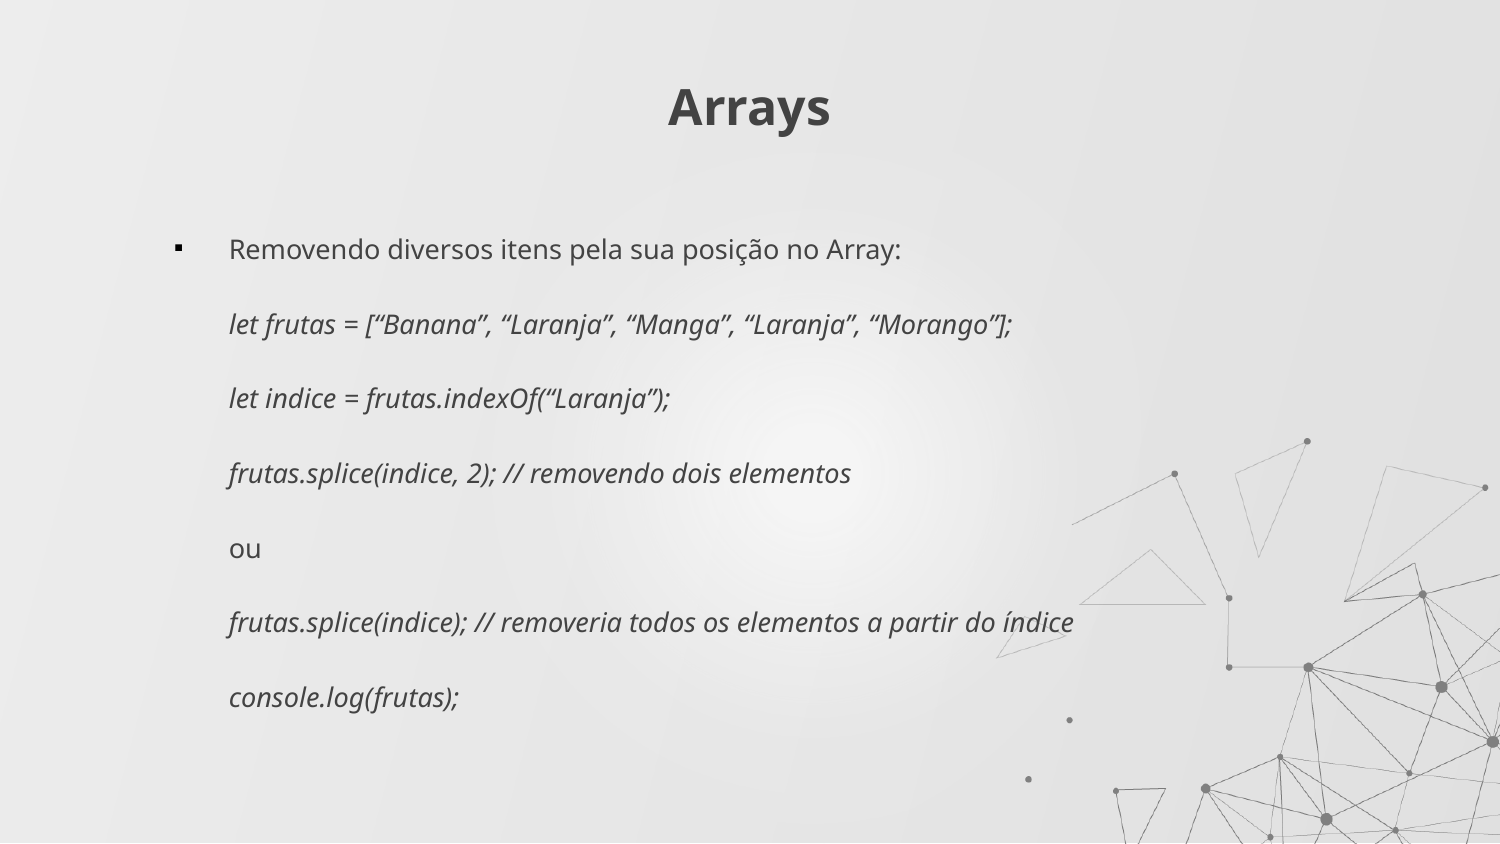

Arrays
# Removendo diversos itens pela sua posição no Array:
let frutas = [“Banana”, “Laranja”, “Manga”, “Laranja”, “Morango”];
let indice = frutas.indexOf(“Laranja”);
frutas.splice(indice, 2); // removendo dois elementos
ou
frutas.splice(indice); // removeria todos os elementos a partir do índice
console.log(frutas);